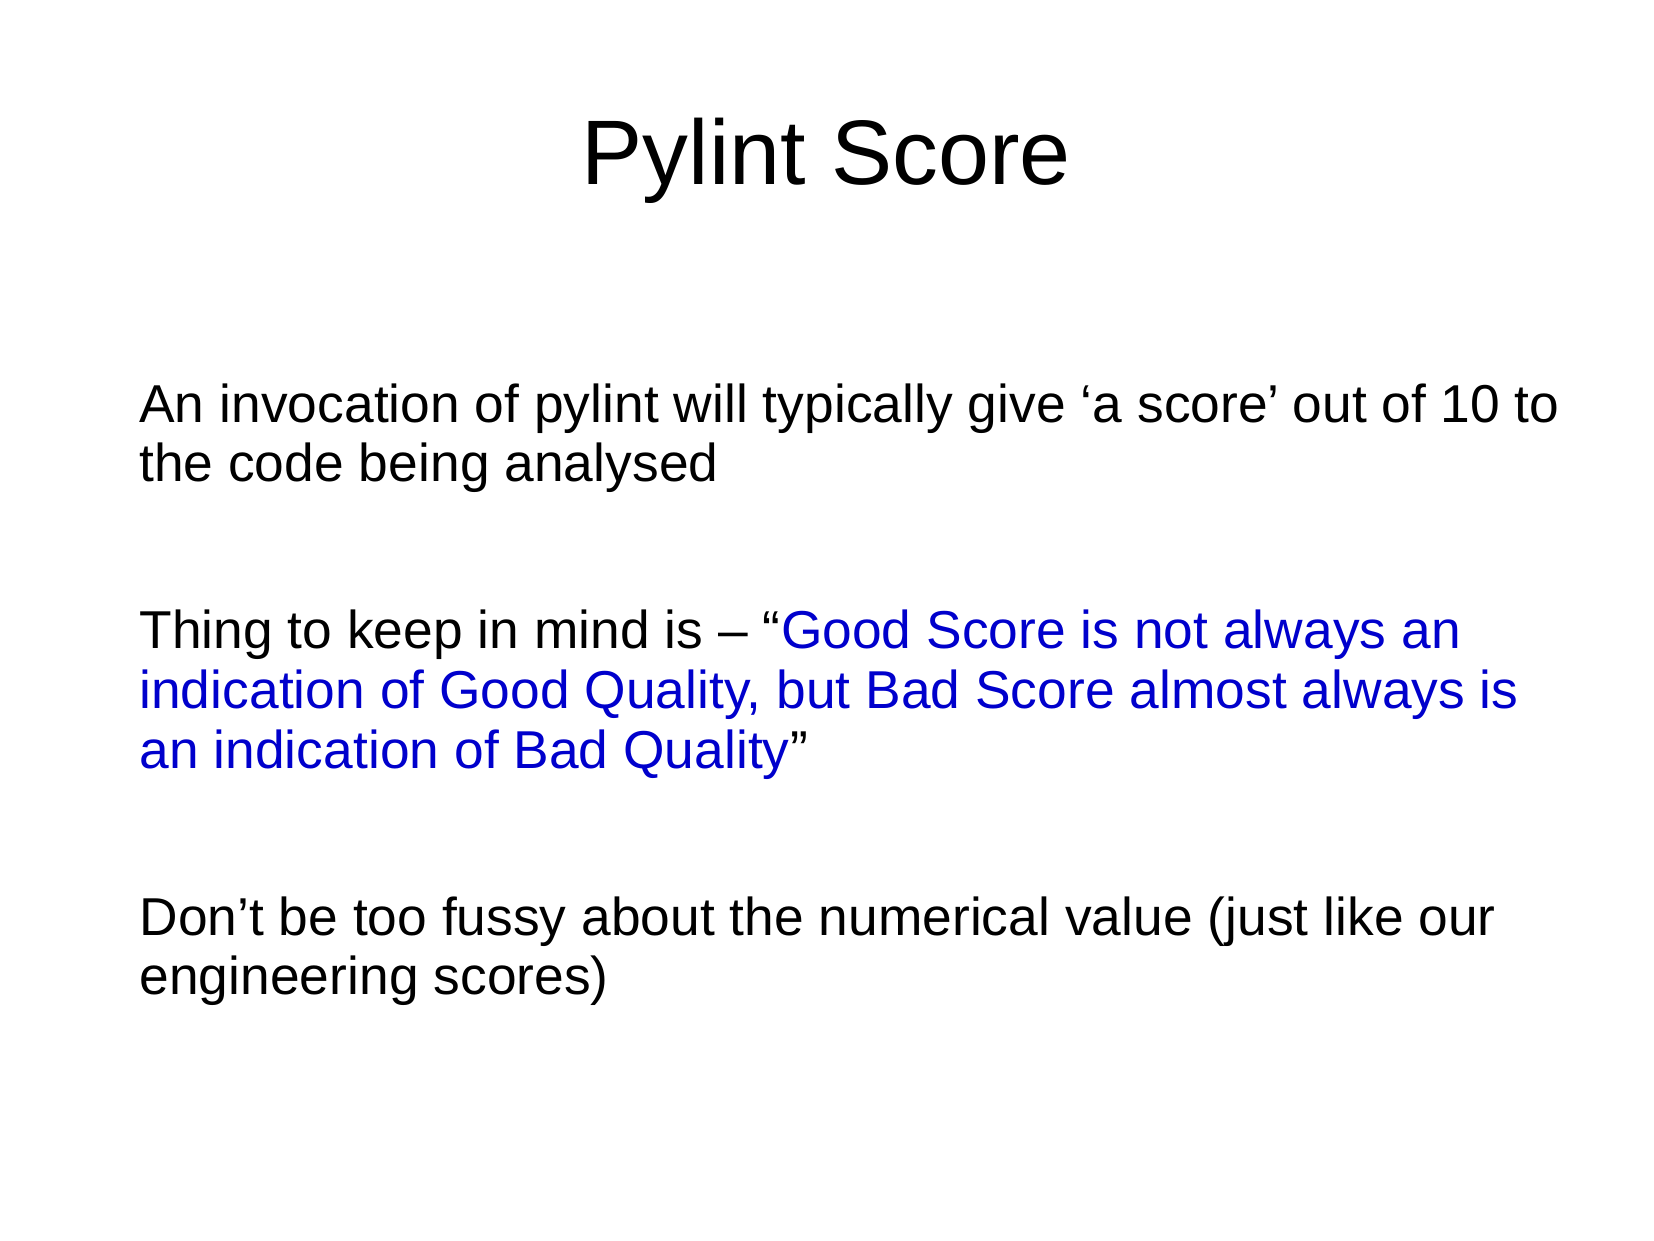

# Pylint Score
An invocation of pylint will typically give ‘a score’ out of 10 to the code being analysed
Thing to keep in mind is – “Good Score is not always an indication of Good Quality, but Bad Score almost always is an indication of Bad Quality”
Don’t be too fussy about the numerical value (just like our engineering scores)